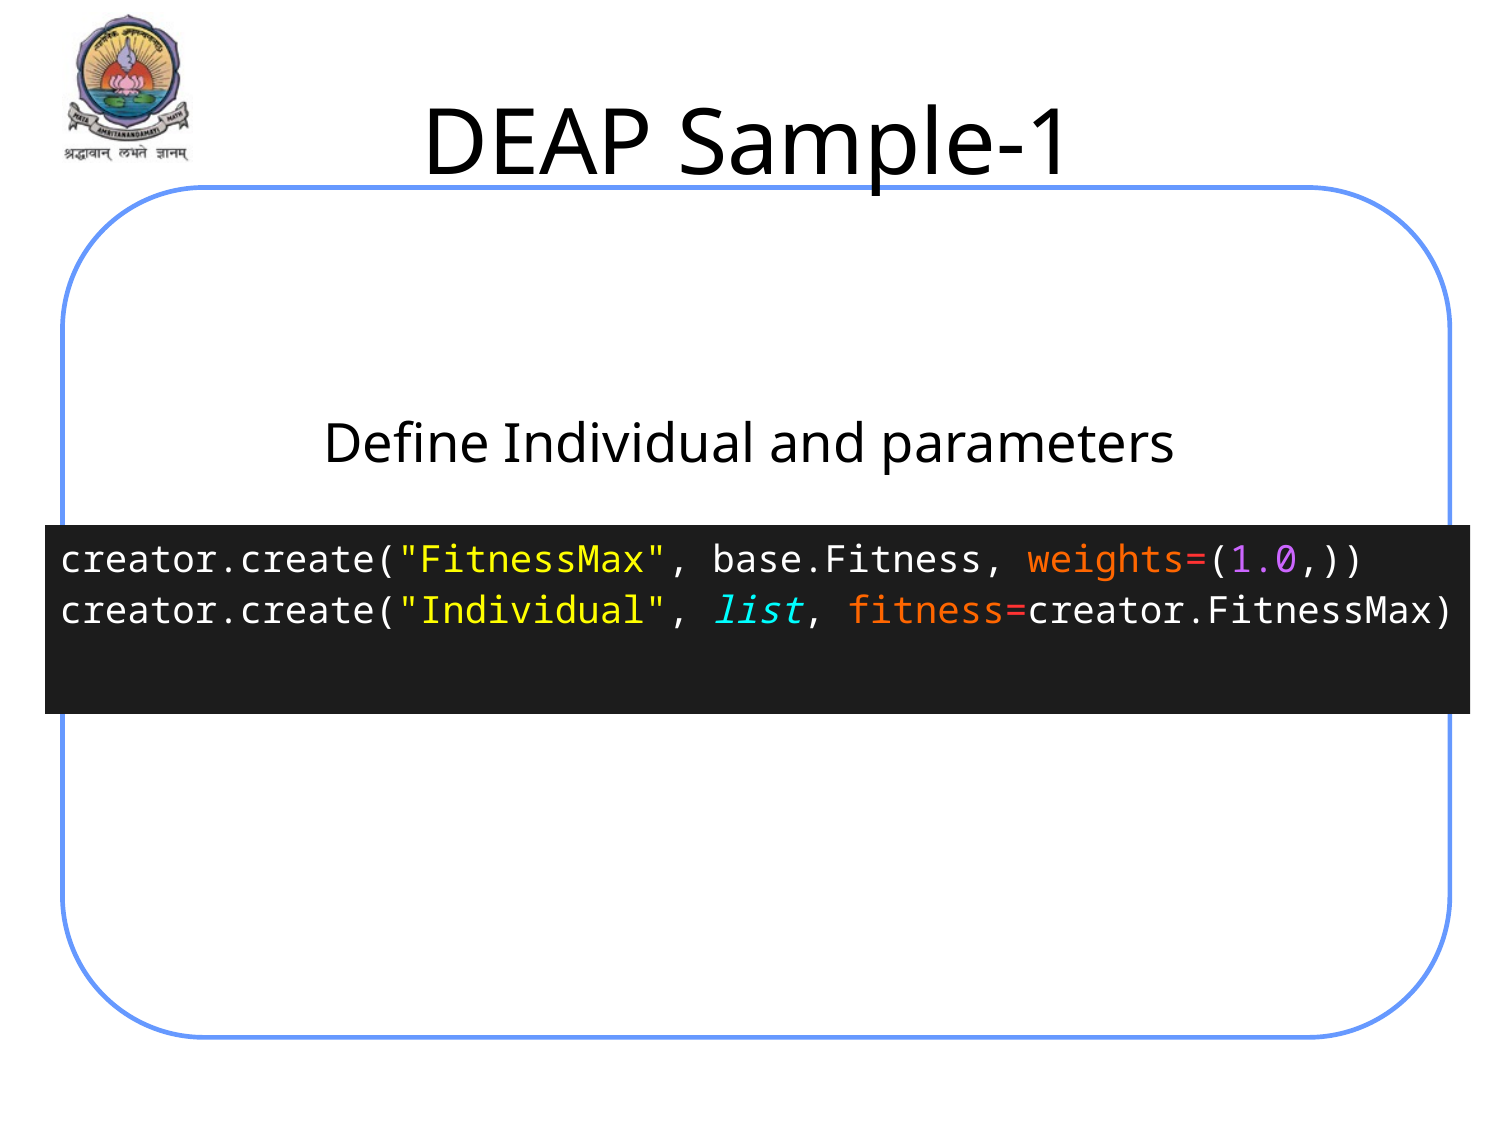

# DEAP Sample-1
Define Individual and parameters
creator.create("FitnessMax", base.Fitness, weights=(1.0,))
creator.create("Individual", list, fitness=creator.FitnessMax)